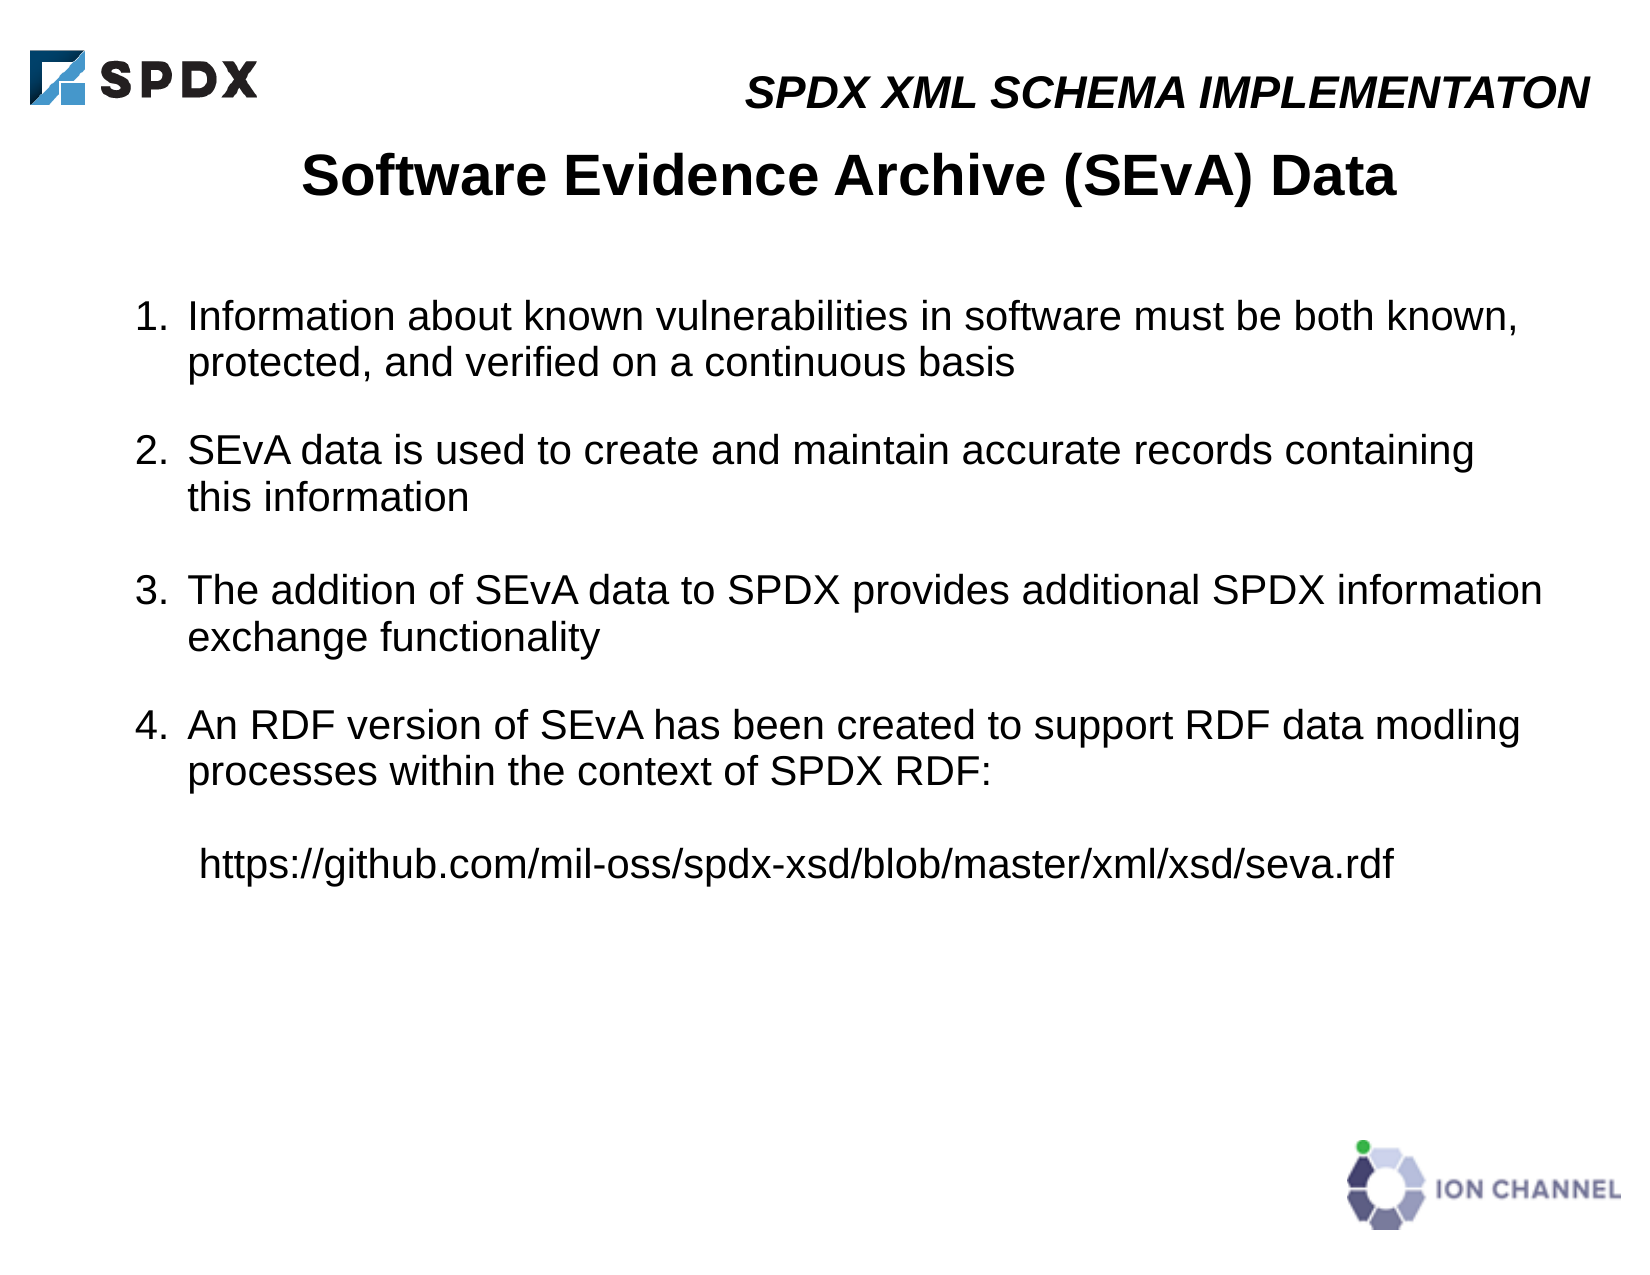

SPDX XML SCHEMA IMPLEMENTATON
Software Evidence Archive (SEvA) Data
Information about known vulnerabilities in software must be both known, protected, and verified on a continuous basis
SEvA data is used to create and maintain accurate records containing this information
The addition of SEvA data to SPDX provides additional SPDX information exchange functionality
An RDF version of SEvA has been created to support RDF data modling processes within the context of SPDX RDF:
 https://github.com/mil-oss/spdx-xsd/blob/master/xml/xsd/seva.rdf